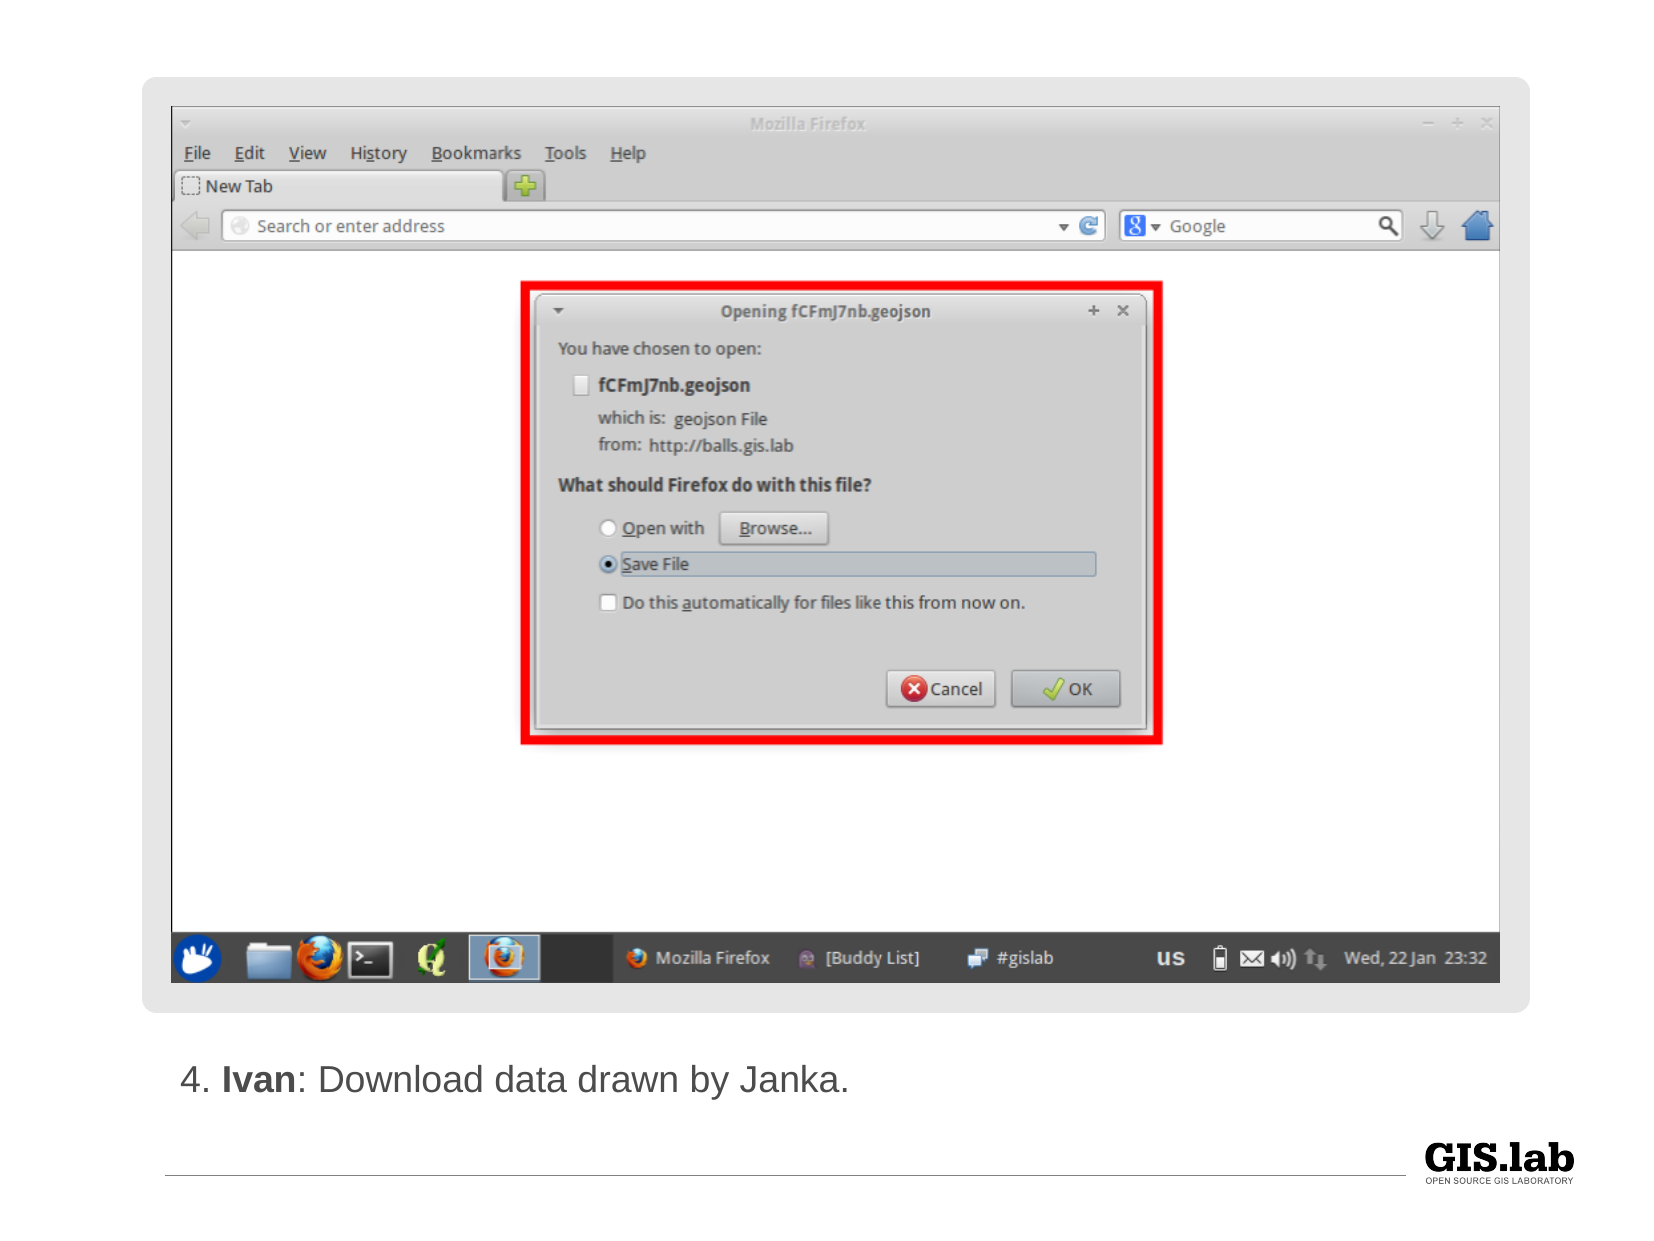

4. Ivan: Download data drawn by Janka.